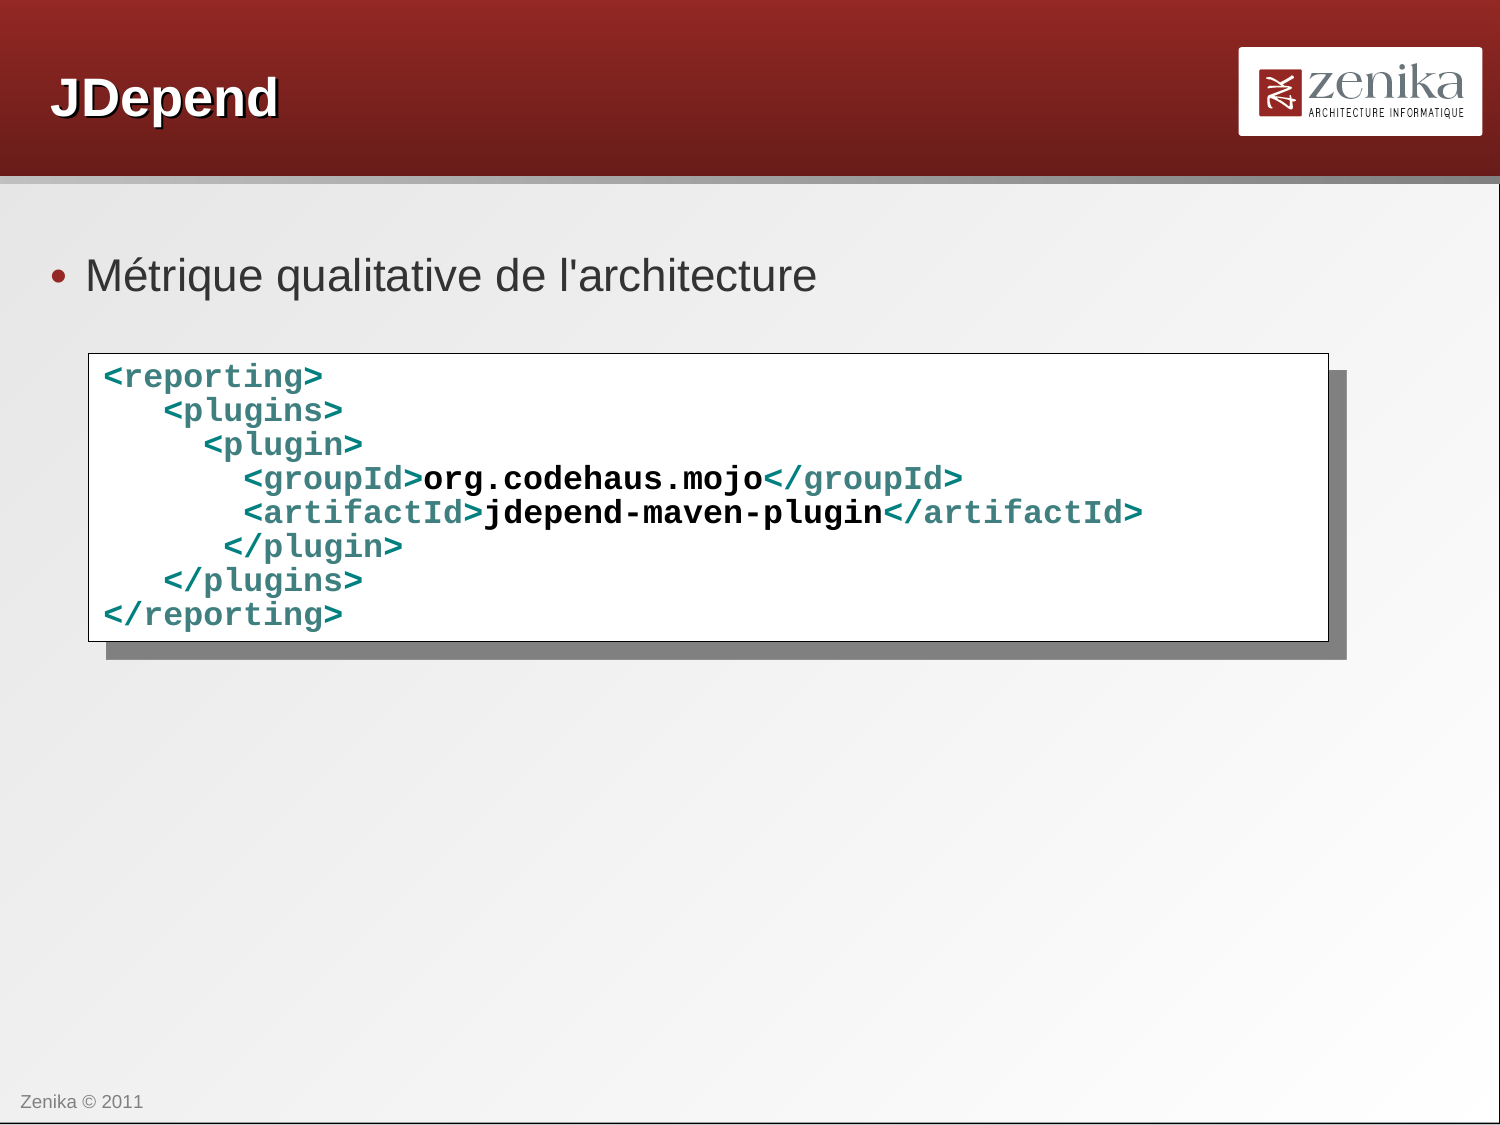

# JDepend
Métrique qualitative de l'architecture
<reporting>
 <plugins>
 <plugin>
 <groupId>org.codehaus.mojo</groupId>
 <artifactId>jdepend-maven-plugin</artifactId>
 </plugin>
 </plugins>
</reporting>